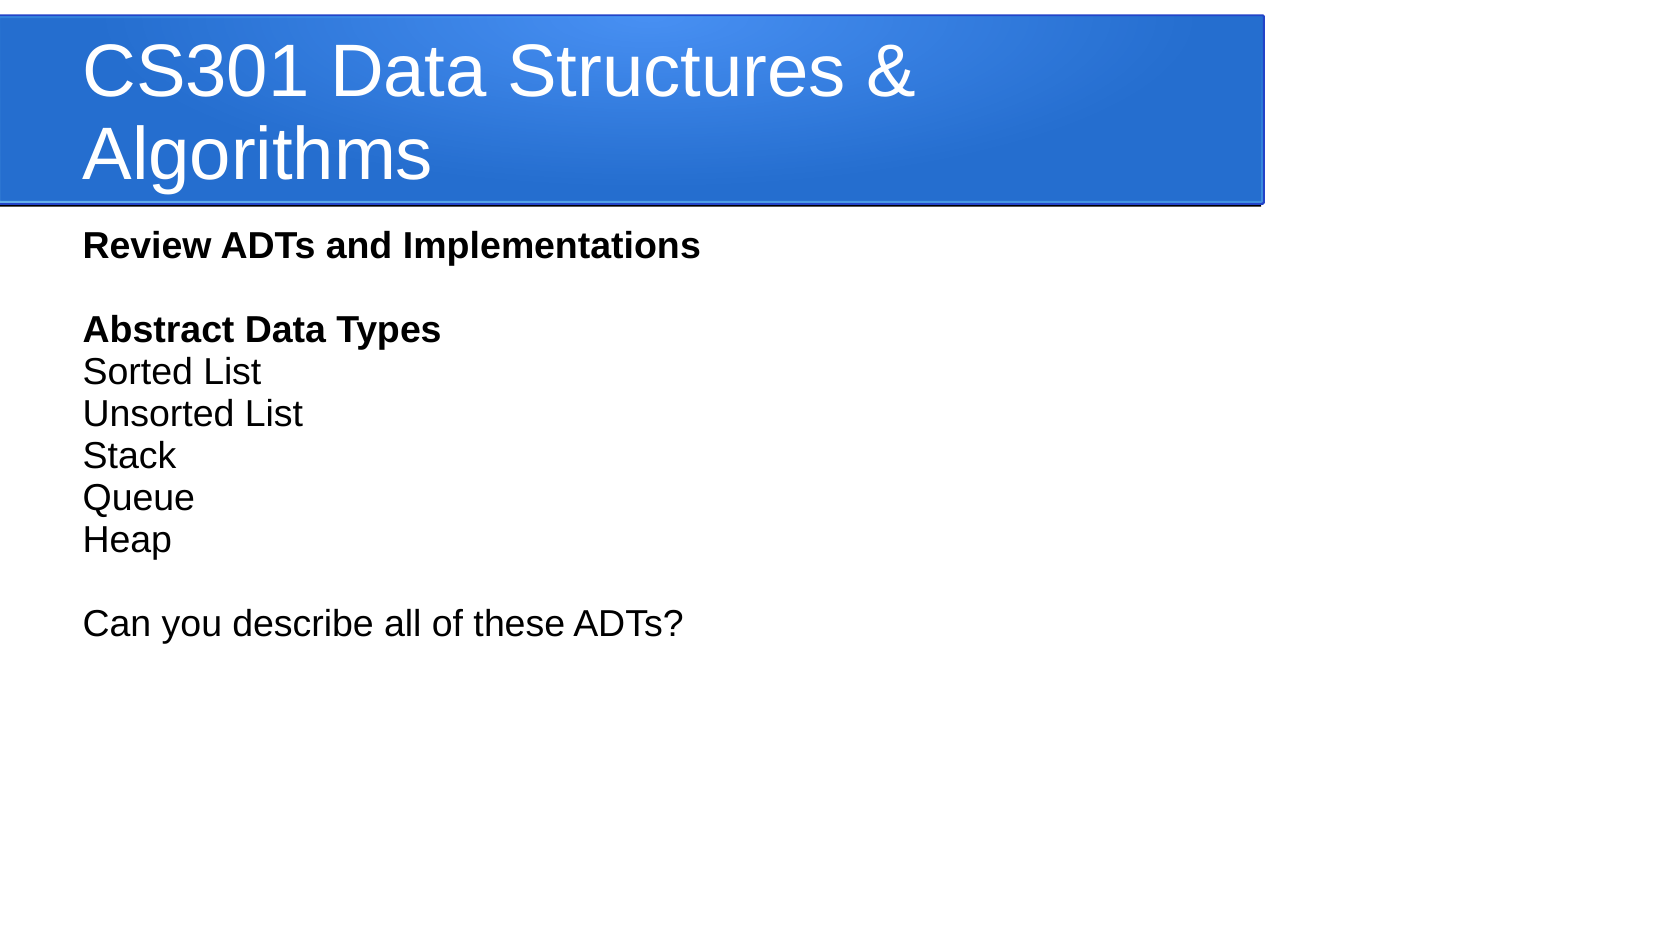

# CS301 Data Structures & Algorithms
Review ADTs and Implementations
Abstract Data Types
Sorted List
Unsorted List
Stack
Queue
Heap
Can you describe all of these ADTs?